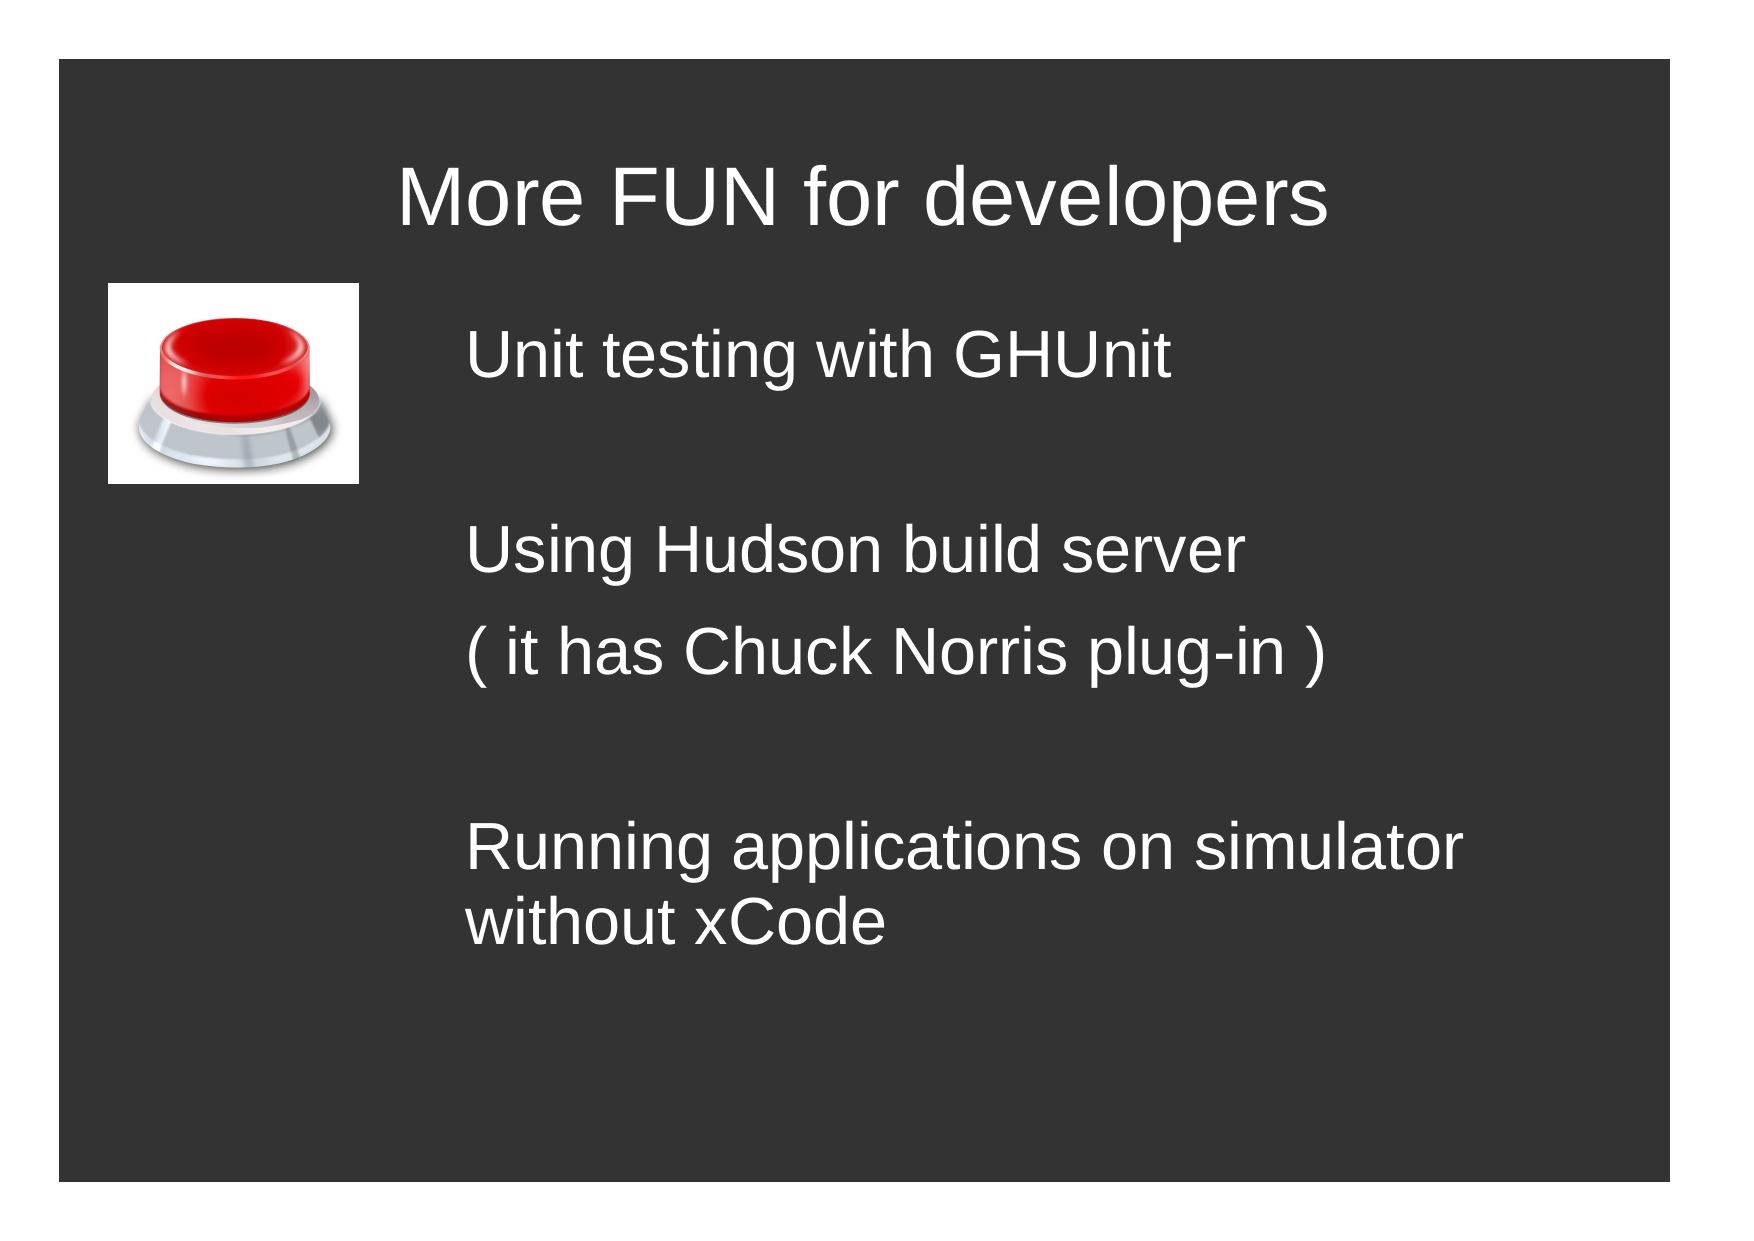

# More FUN for developers
Unit testing with GHUnit
Using Hudson build server
( it has Chuck Norris plug-in )
Running applications on simulator without xCode